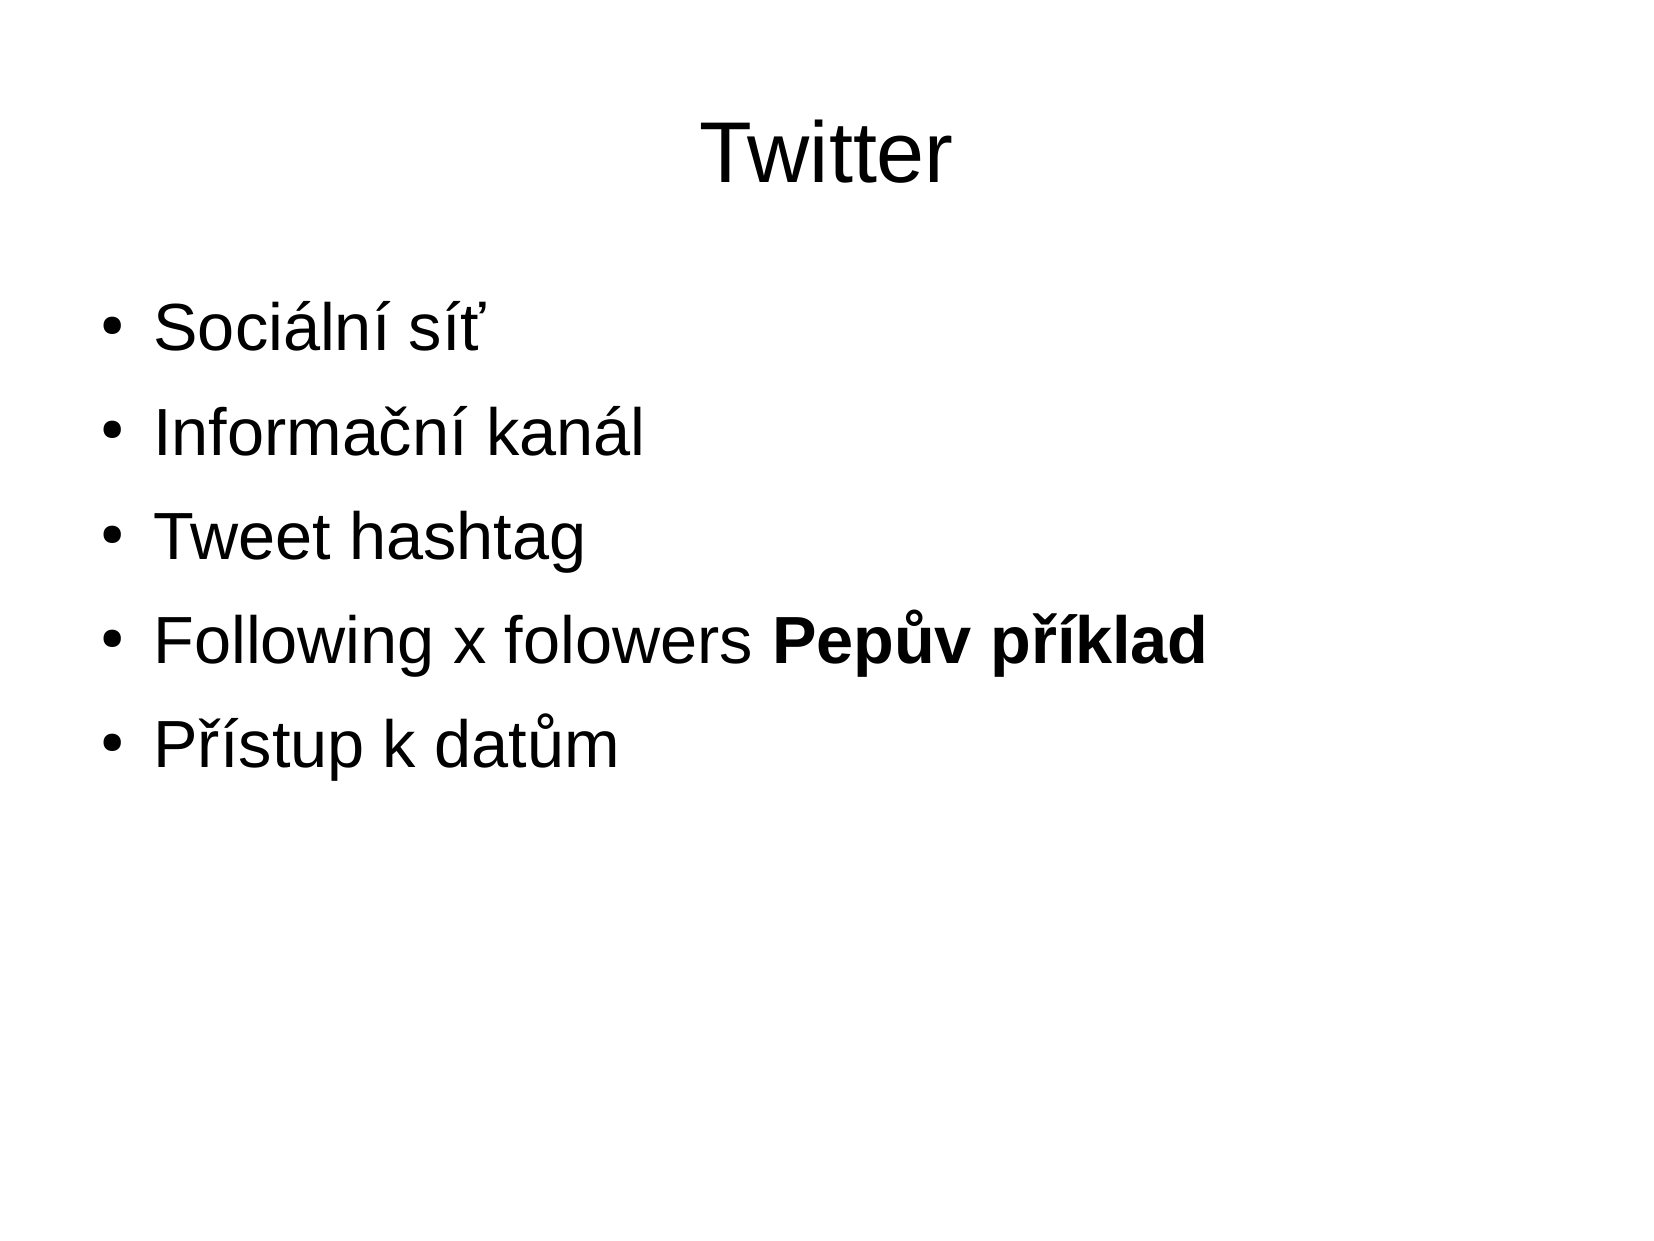

# Twitter
Sociální síť
Informační kanál
Tweet hashtag
Following x folowers Pepův příklad
Přístup k datům